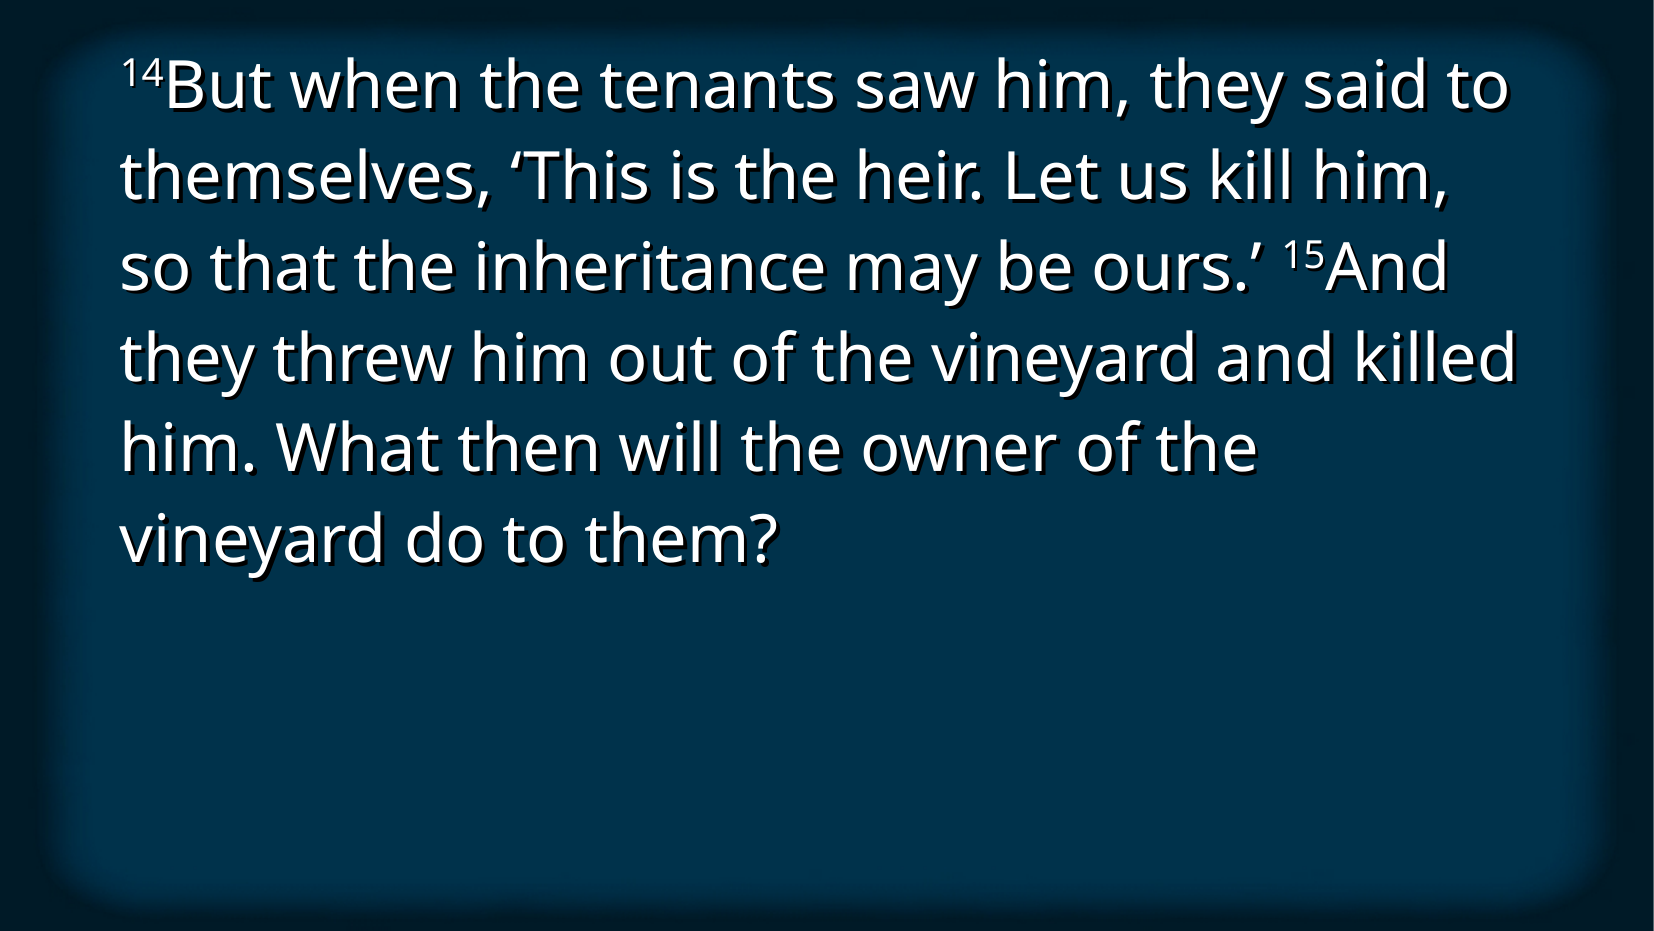

14But when the tenants saw him, they said to themselves, ‘This is the heir. Let us kill him, so that the inheritance may be ours.’ 15And they threw him out of the vineyard and killed him. What then will the owner of the vineyard do to them?